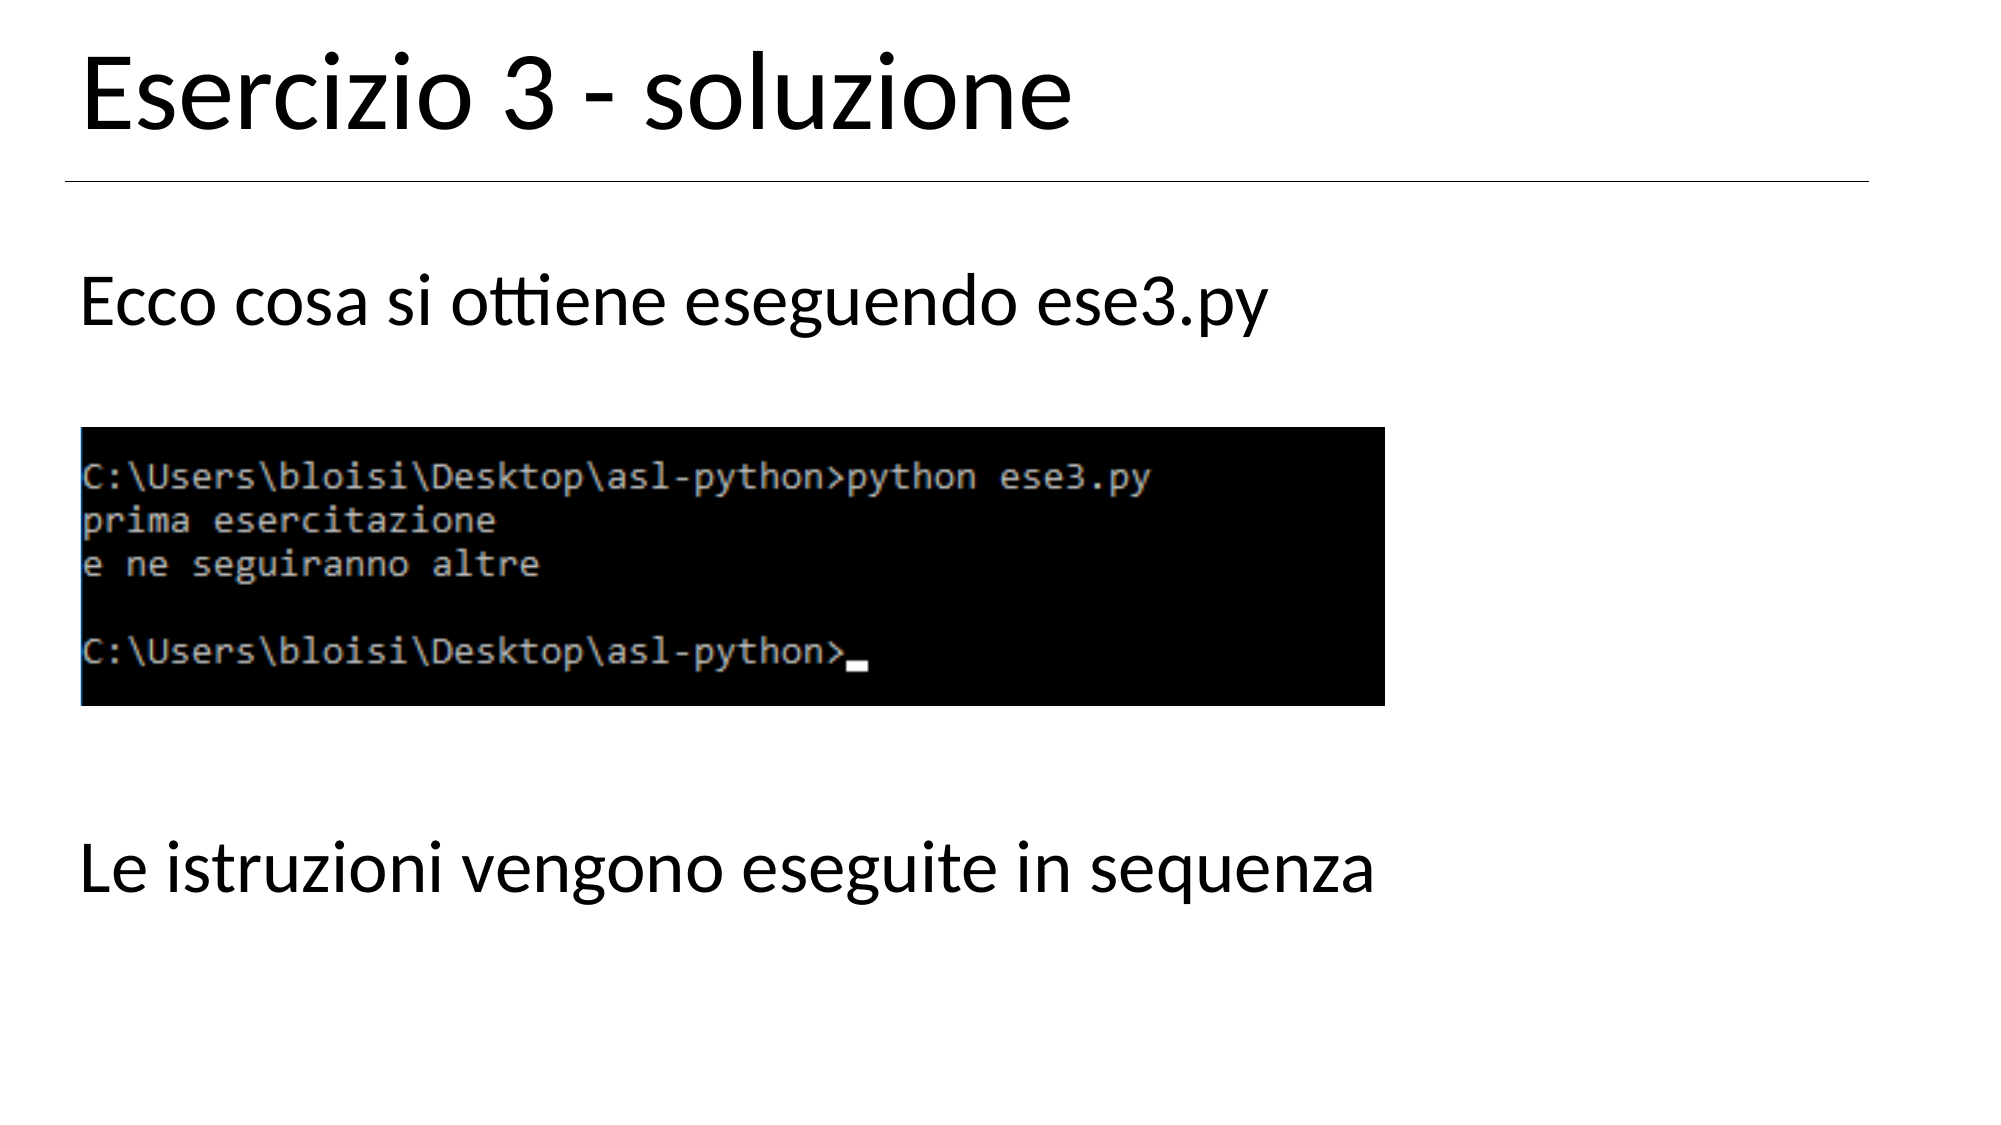

Esercizio 3 - soluzione
Ecco cosa si ottiene eseguendo ese3.py
Le istruzioni vengono eseguite in sequenza